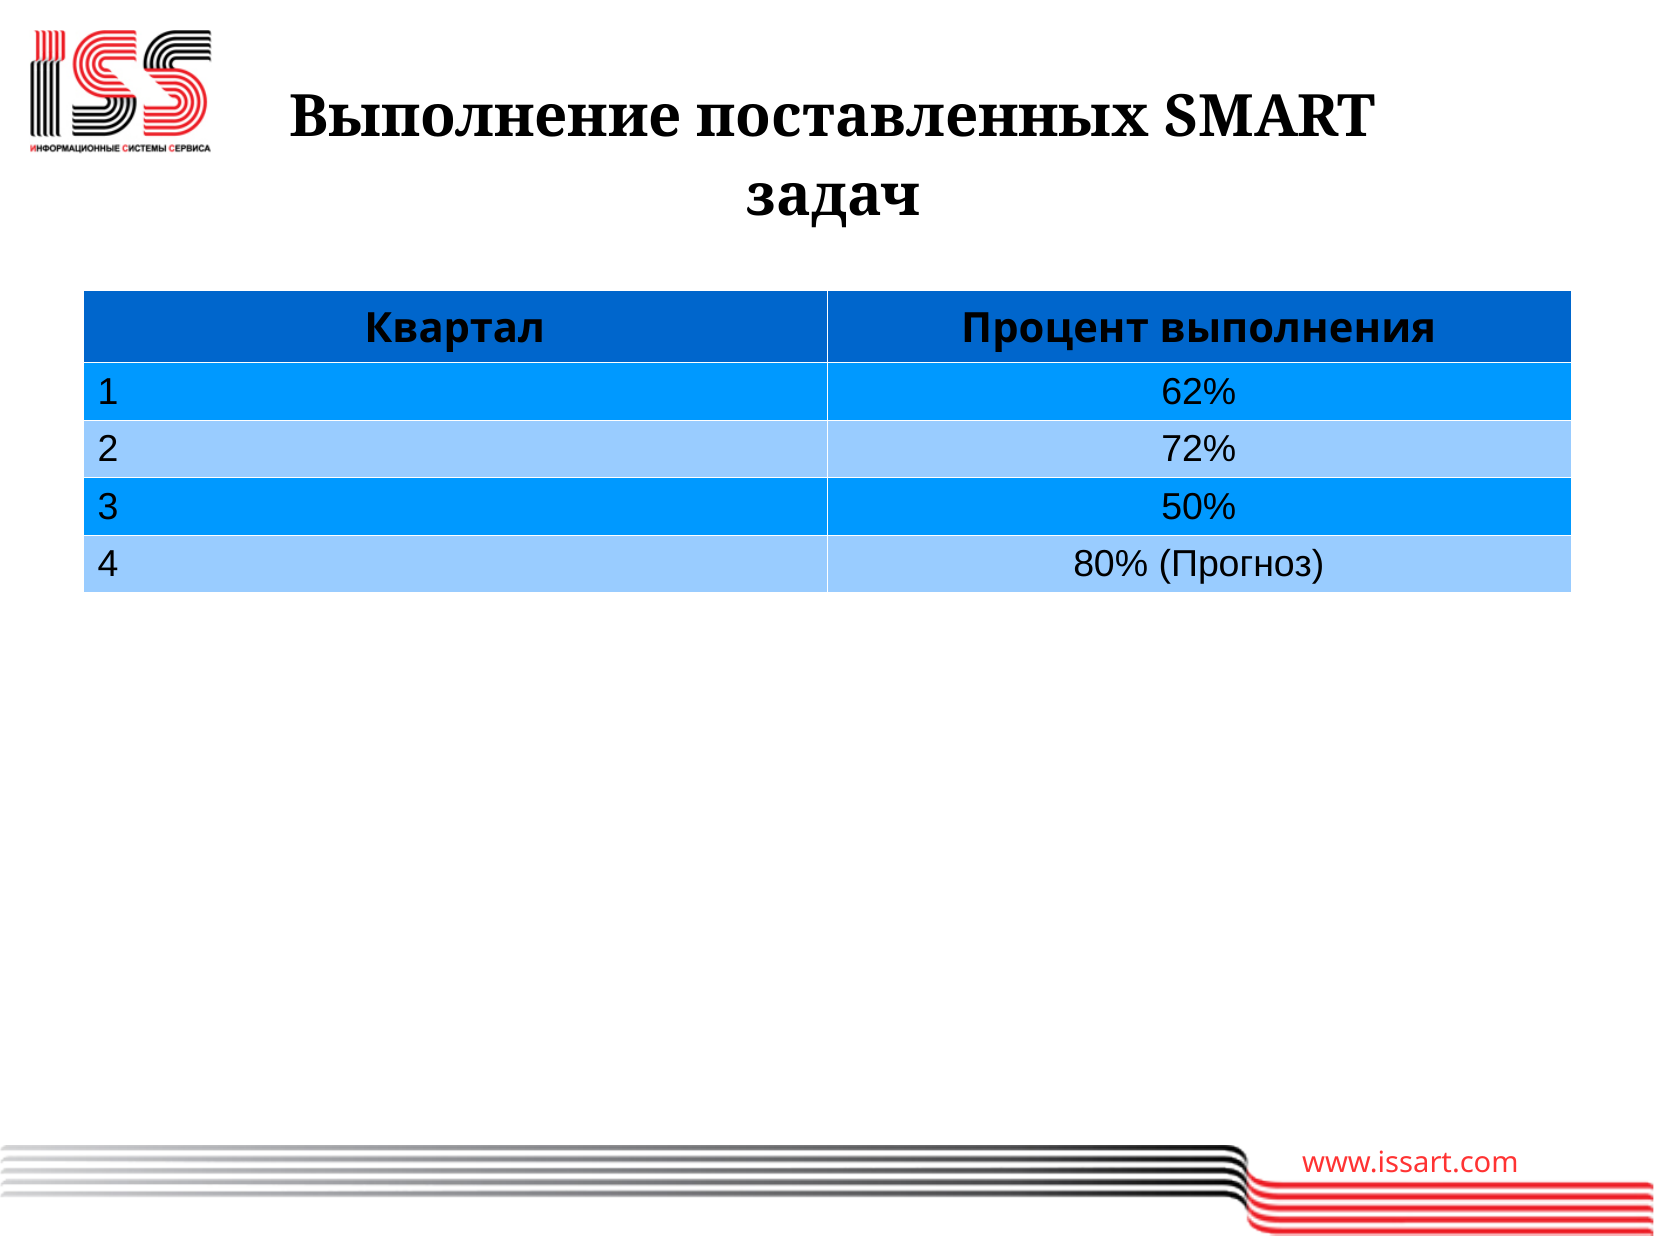

# Выполнение поставленных SMART задач
| Квартал | Процент выполнения |
| --- | --- |
| 1 | 62% |
| 2 | 72% |
| 3 | 50% |
| 4 | 80% (Прогноз) |
www.issart.com